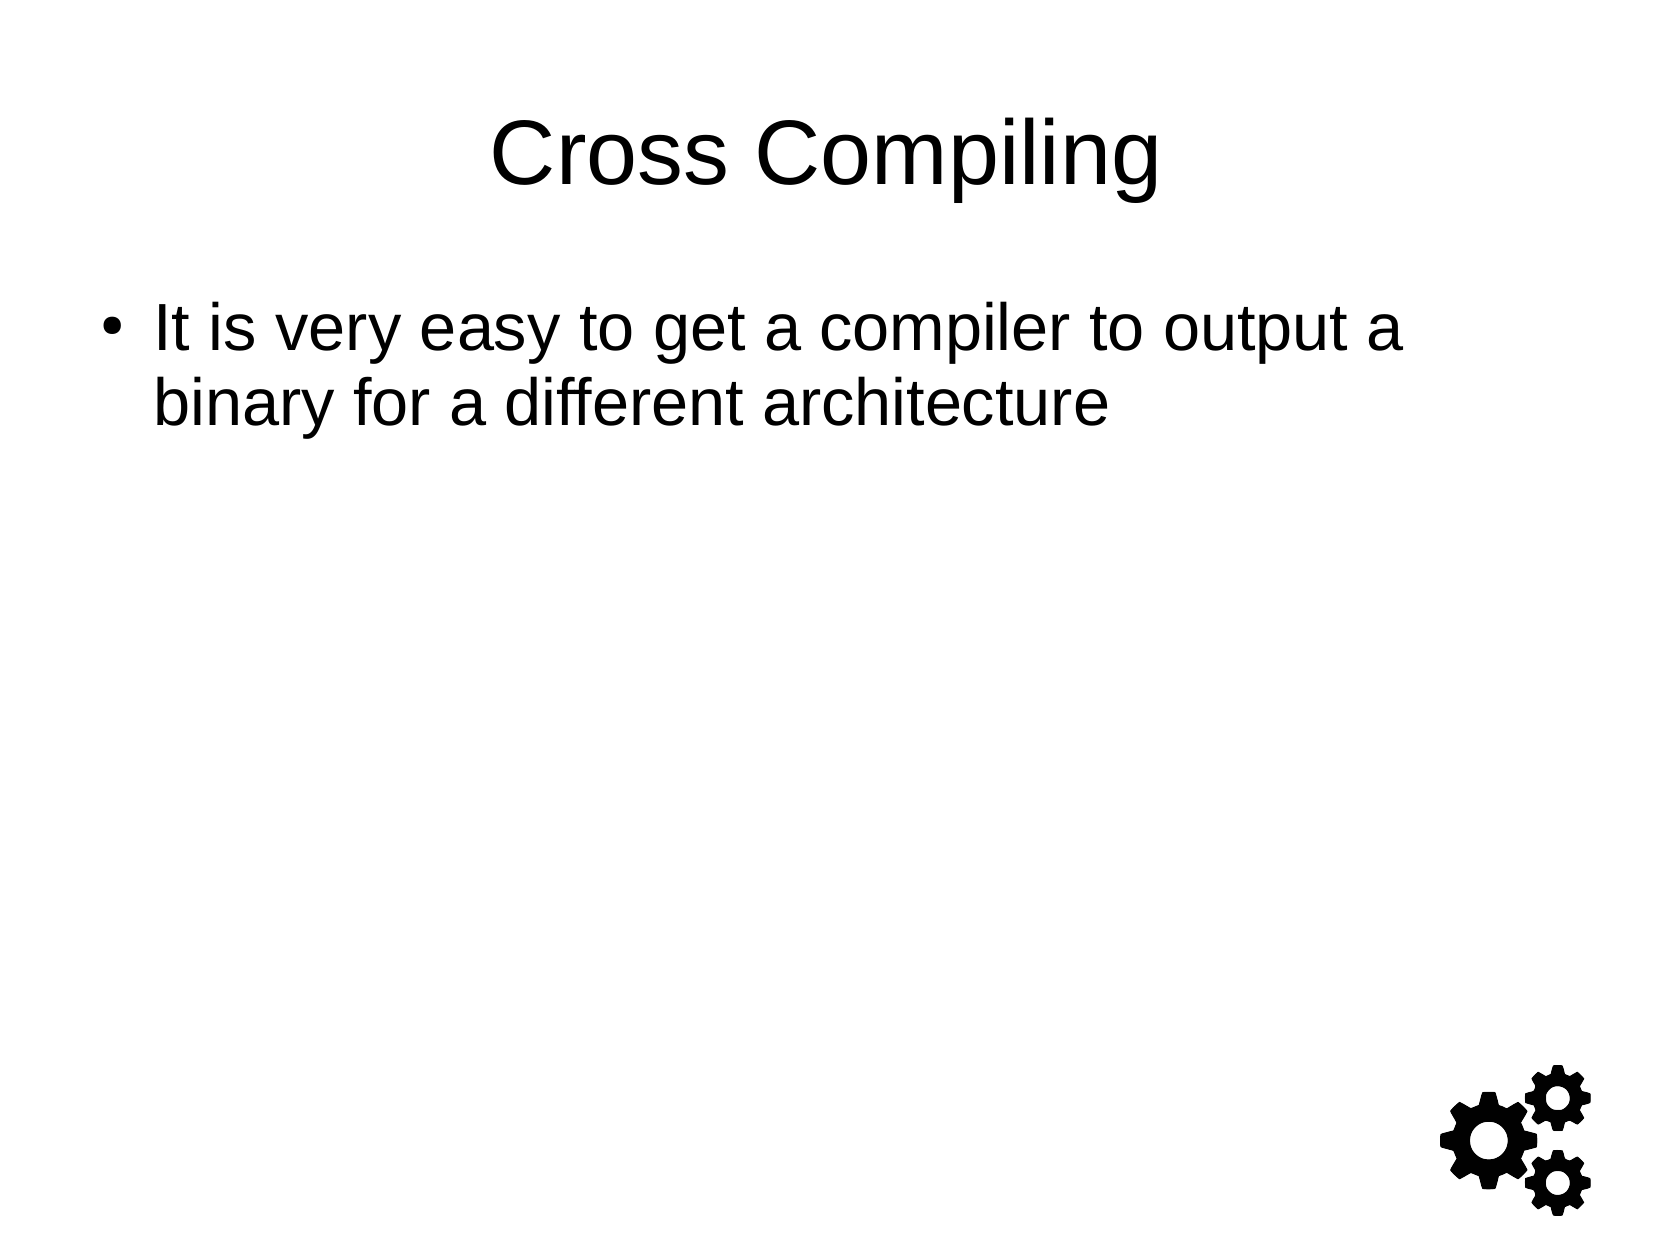

# Cross Compiling
It is very easy to get a compiler to output a binary for a different architecture